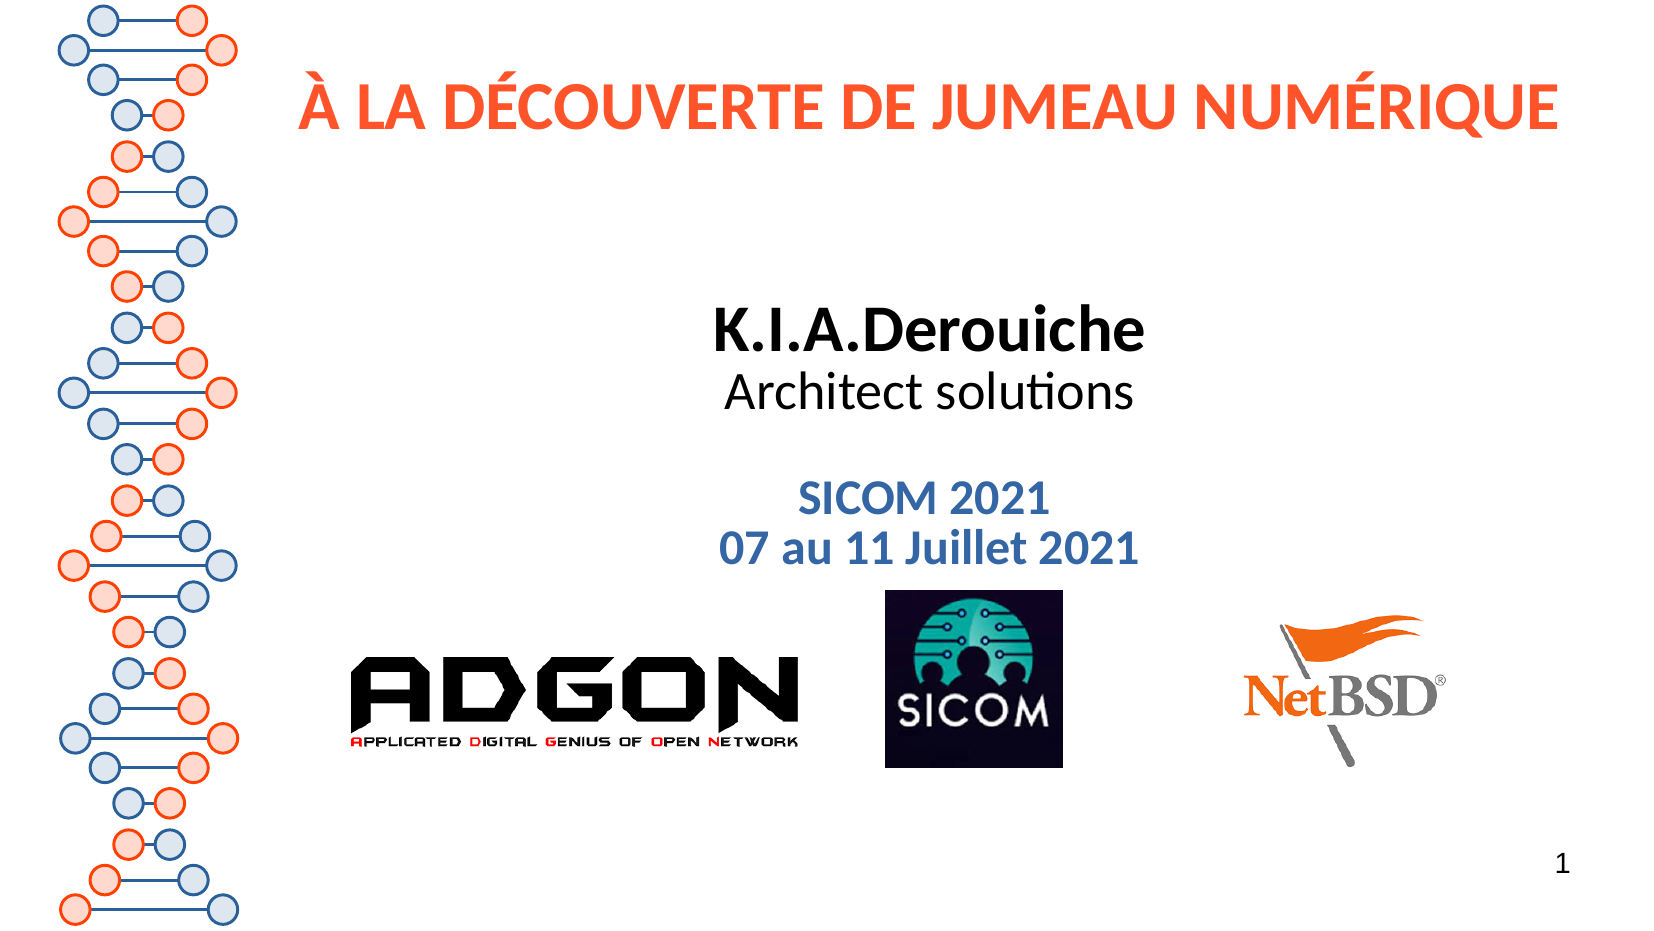

# À LA DÉCOUVERTE DE JUMEAU NUMÉRIQUE
K.I.A.Derouiche
Architect solutions
SICOM 2021
07 au 11 Juillet 2021
1